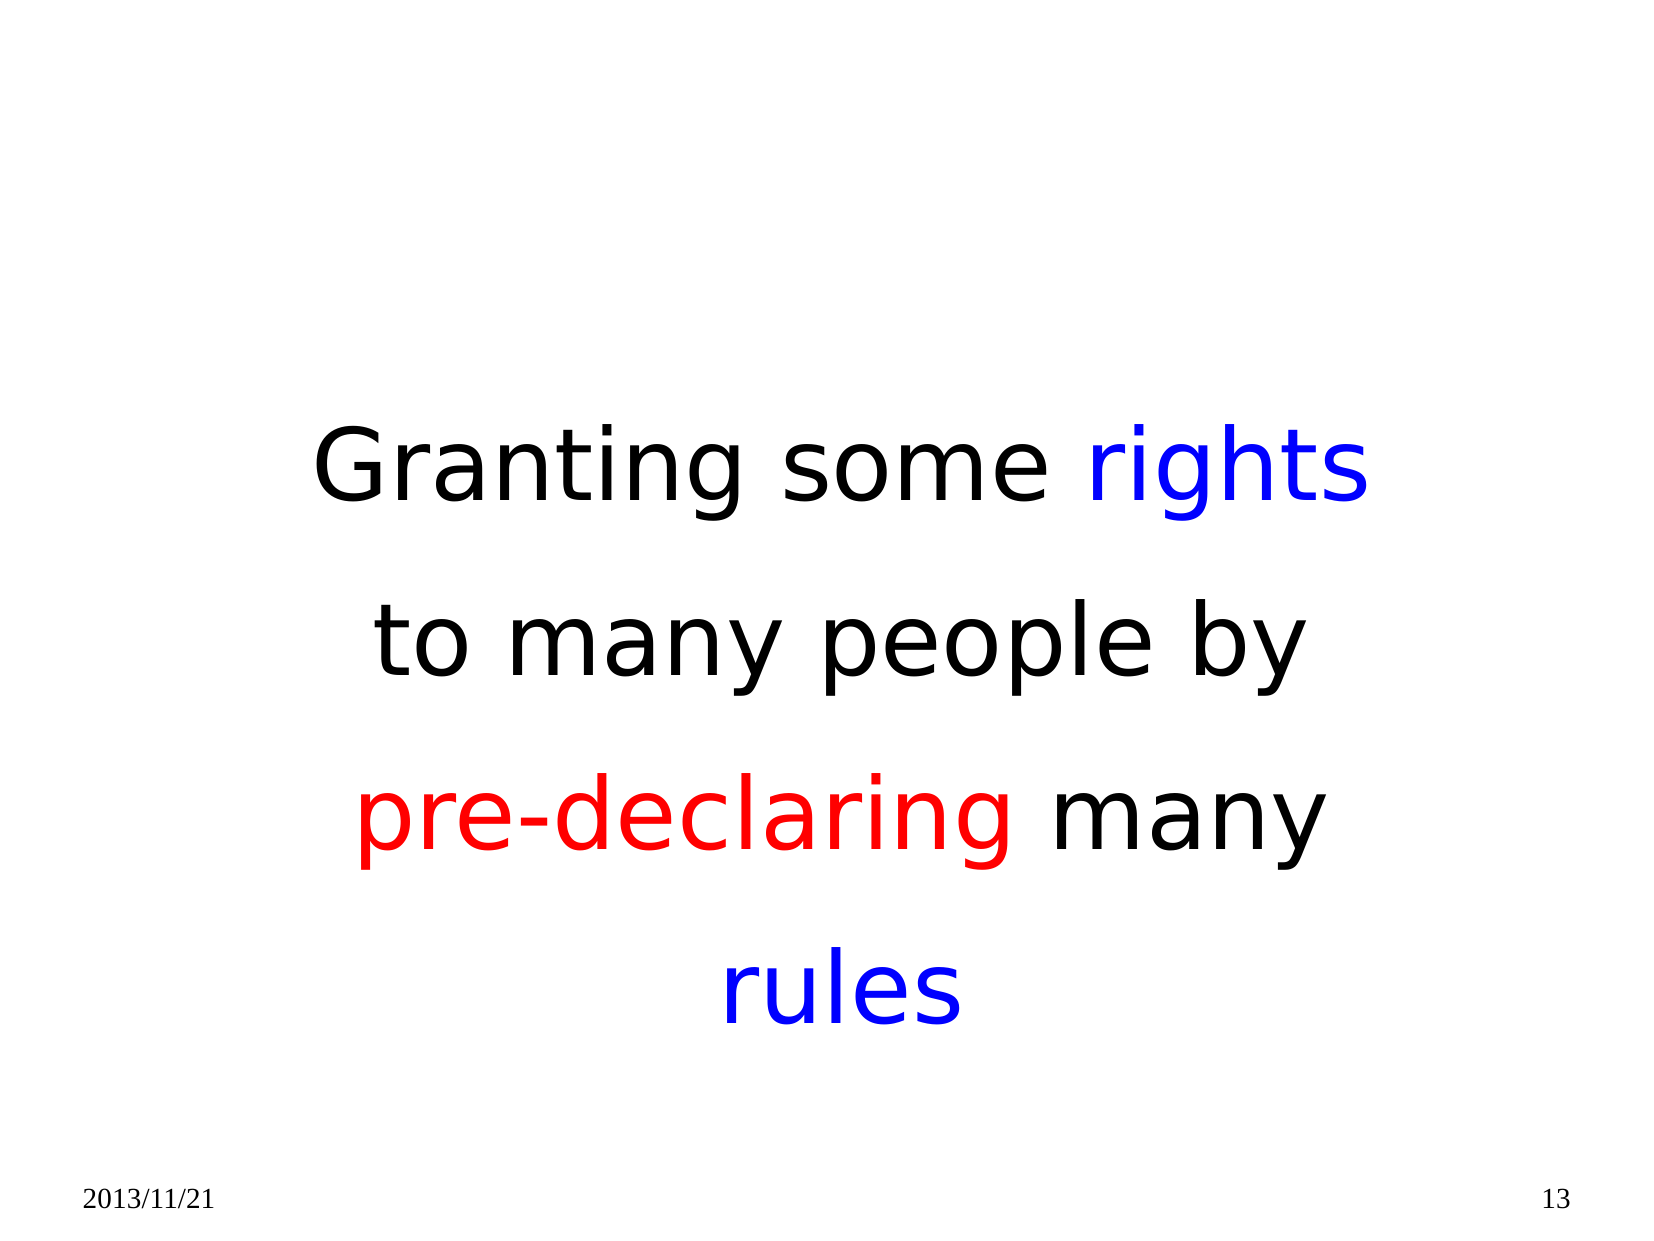

Granting some rights to many people by pre-declaring many rules
2013/11/21
13